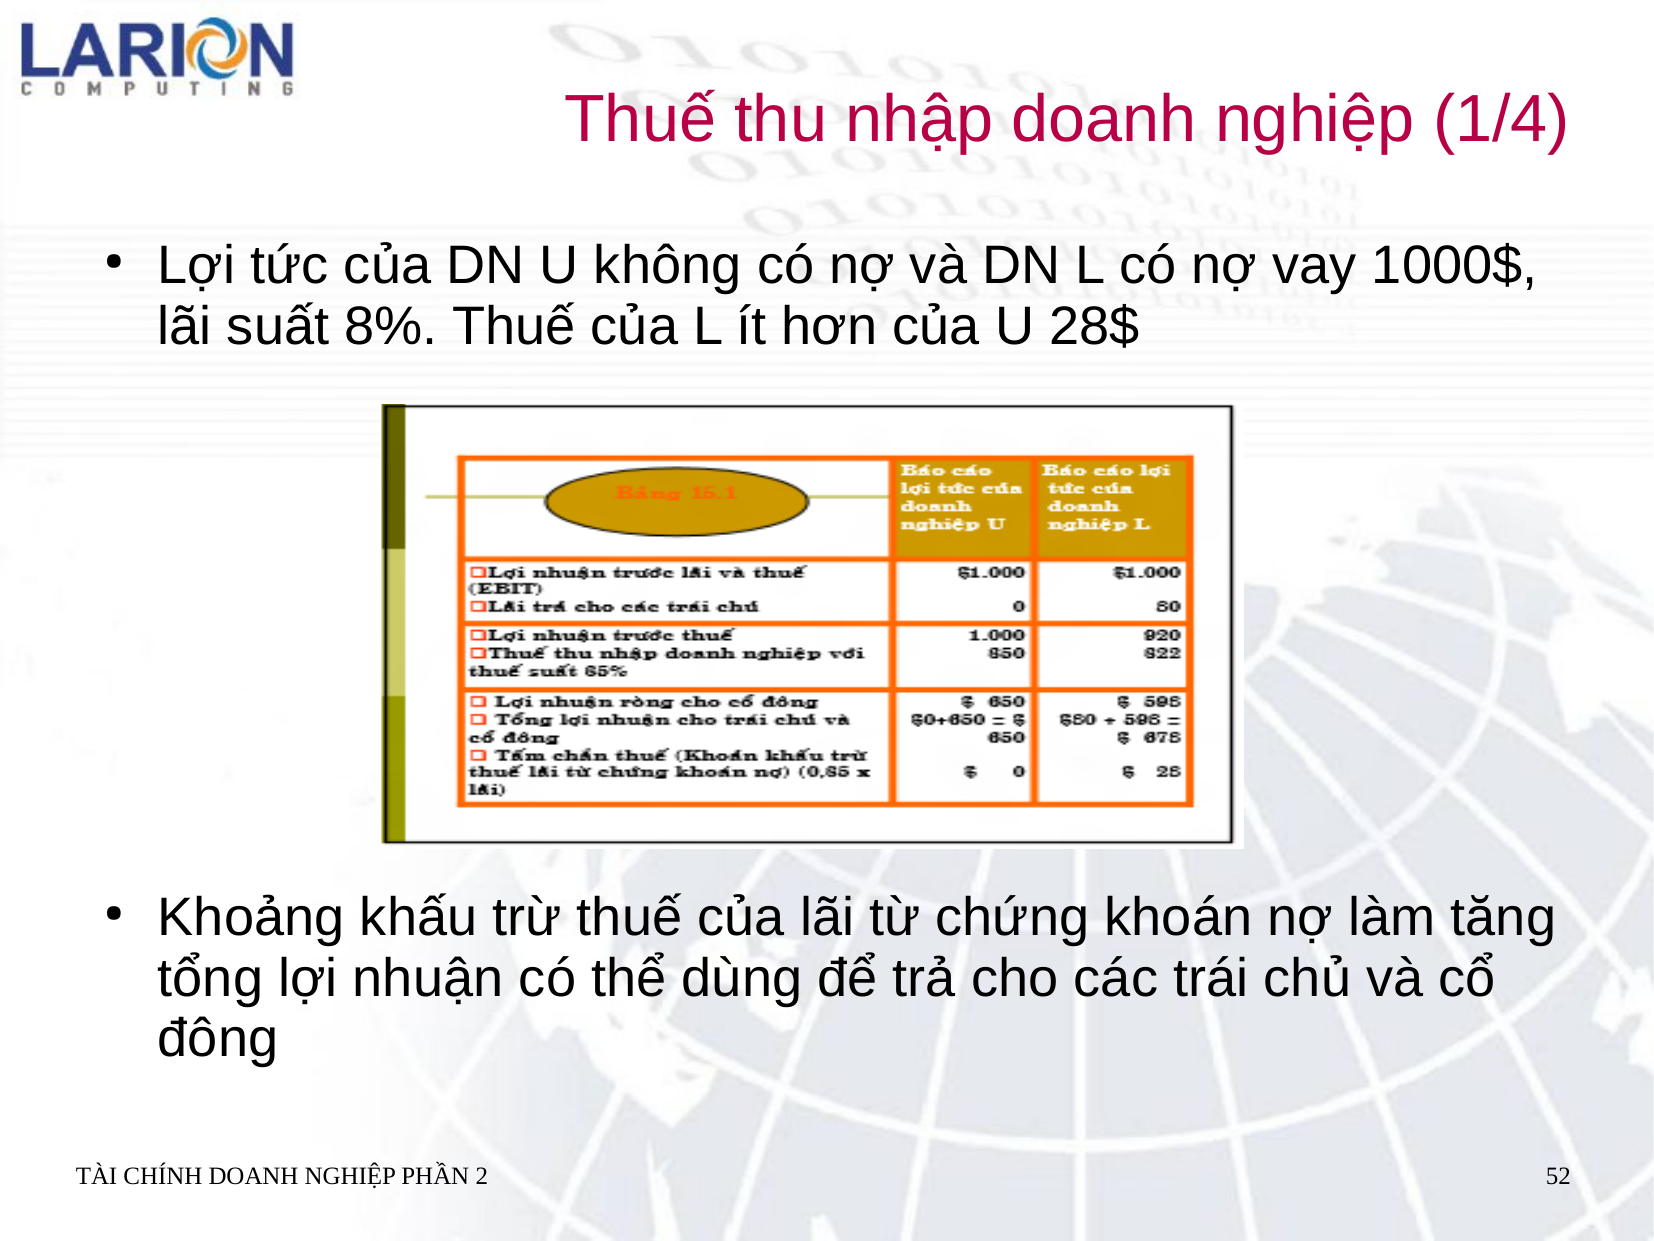

# Thuế thu nhập doanh nghiệp (1/4)
Lợi tức của DN U không có nợ và DN L có nợ vay 1000$, lãi suất 8%. Thuế của L ít hơn của U 28$
Khoảng khấu trừ thuế của lãi từ chứng khoán nợ làm tăng tổng lợi nhuận có thể dùng để trả cho các trái chủ và cổ đông
TÀI CHÍNH DOANH NGHIỆP PHẦN 2
52